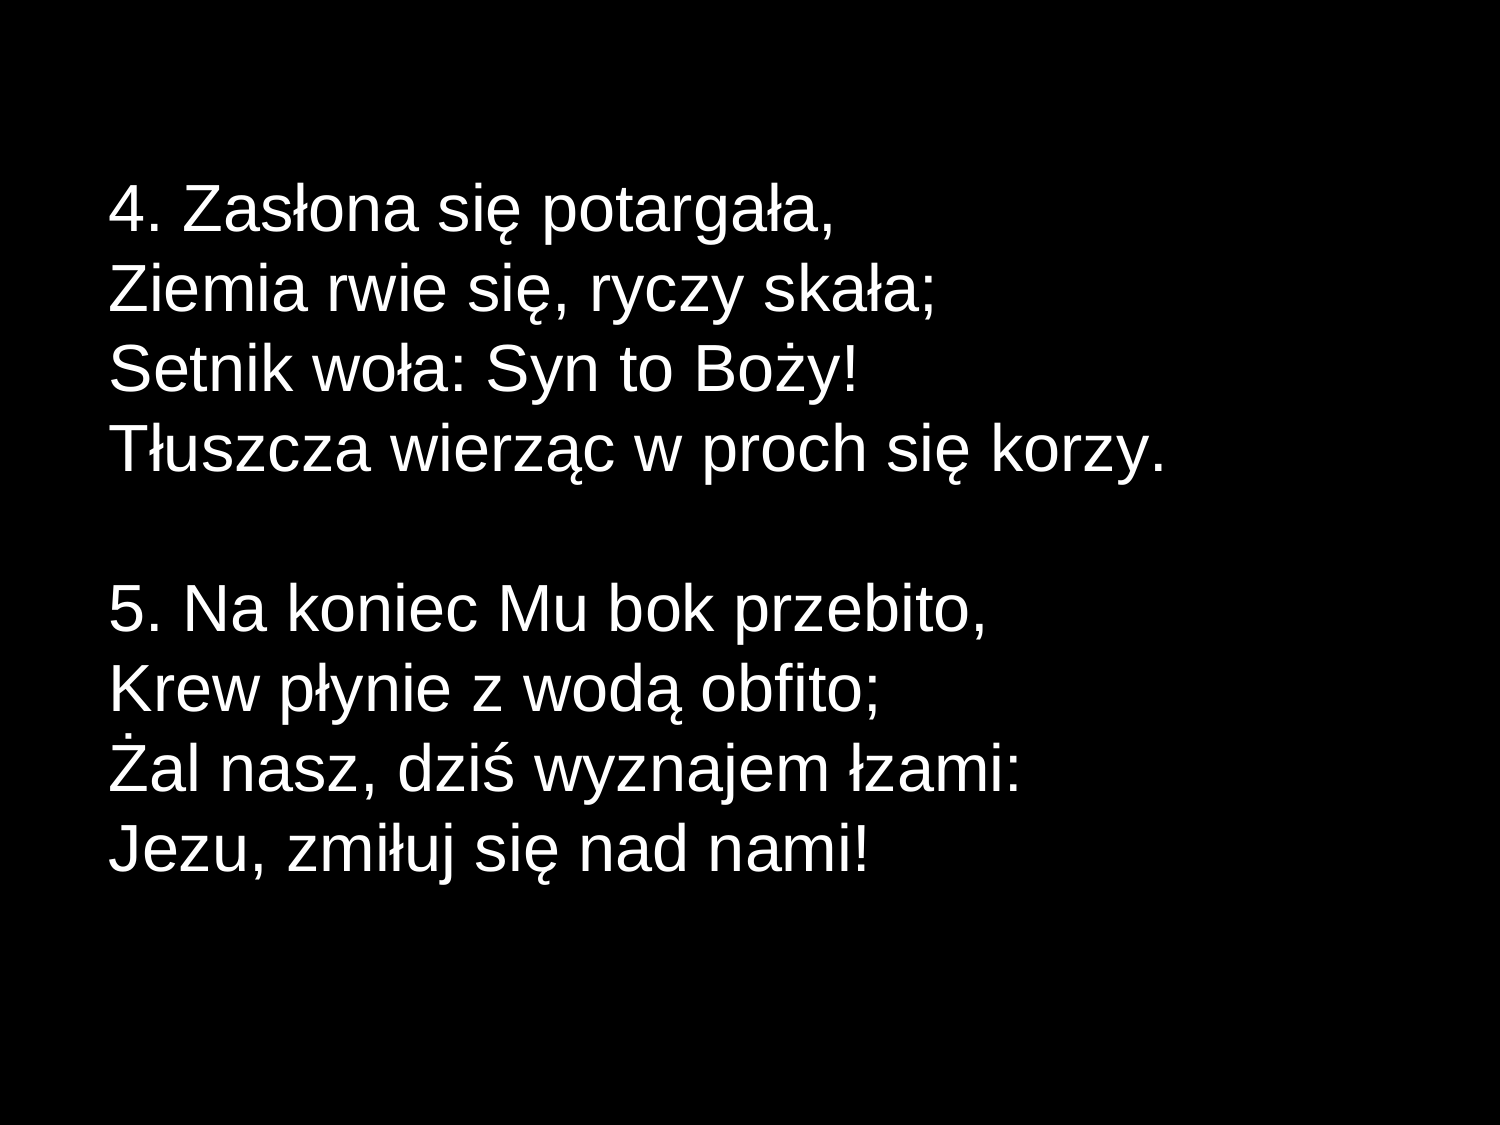

4. Zasłona się potargała,
Ziemia rwie się, ryczy skała;
Setnik woła: Syn to Boży!
Tłuszcza wierząc w proch się korzy.
5. Na koniec Mu bok przebito,
Krew płynie z wodą obfito;
Żal nasz, dziś wyznajem łzami:
Jezu, zmiłuj się nad nami!